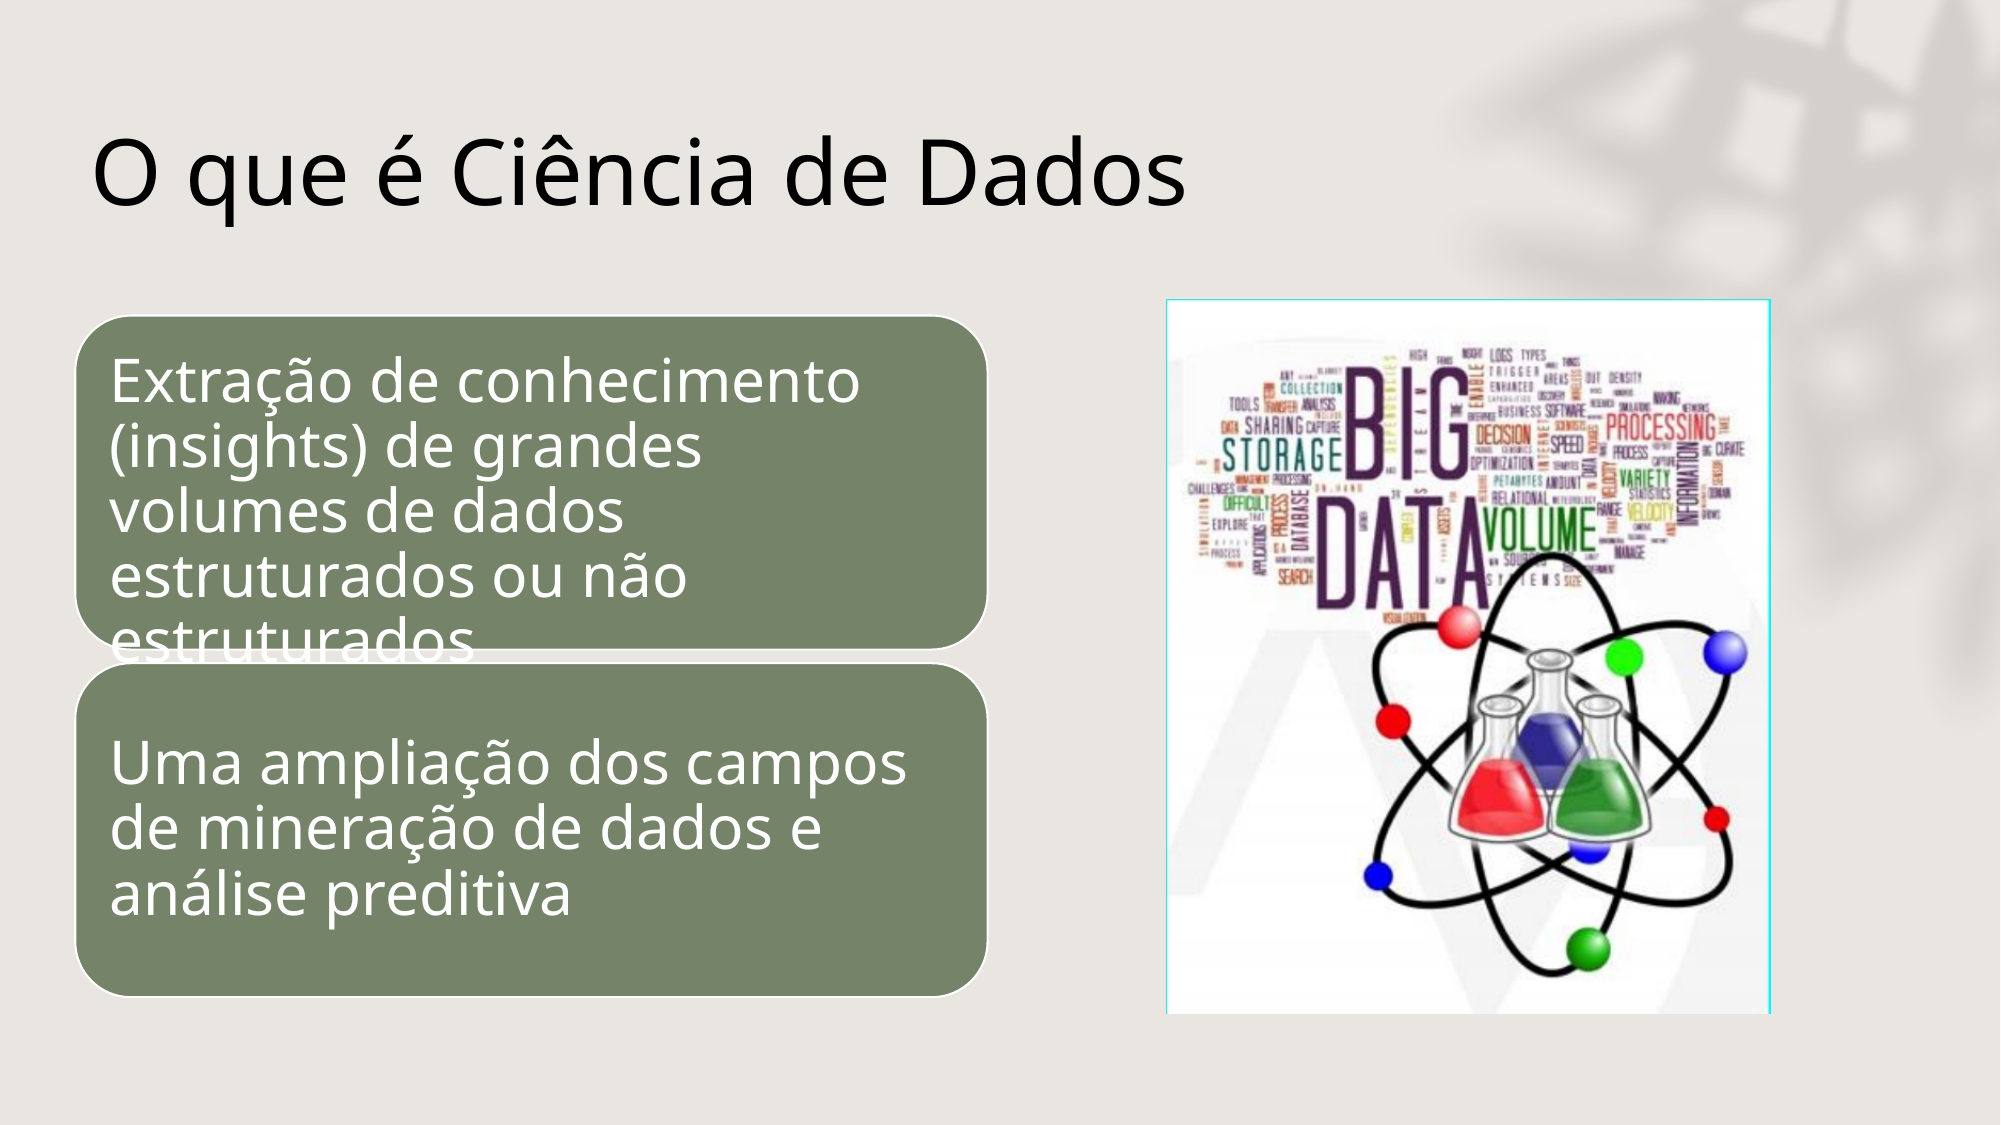

# O que é Ciência de Dados
Extração de conhecimento (insights) de grandes volumes de dados estruturados ou não estruturados
Uma ampliação dos campos de mineração de dados e análise preditiva